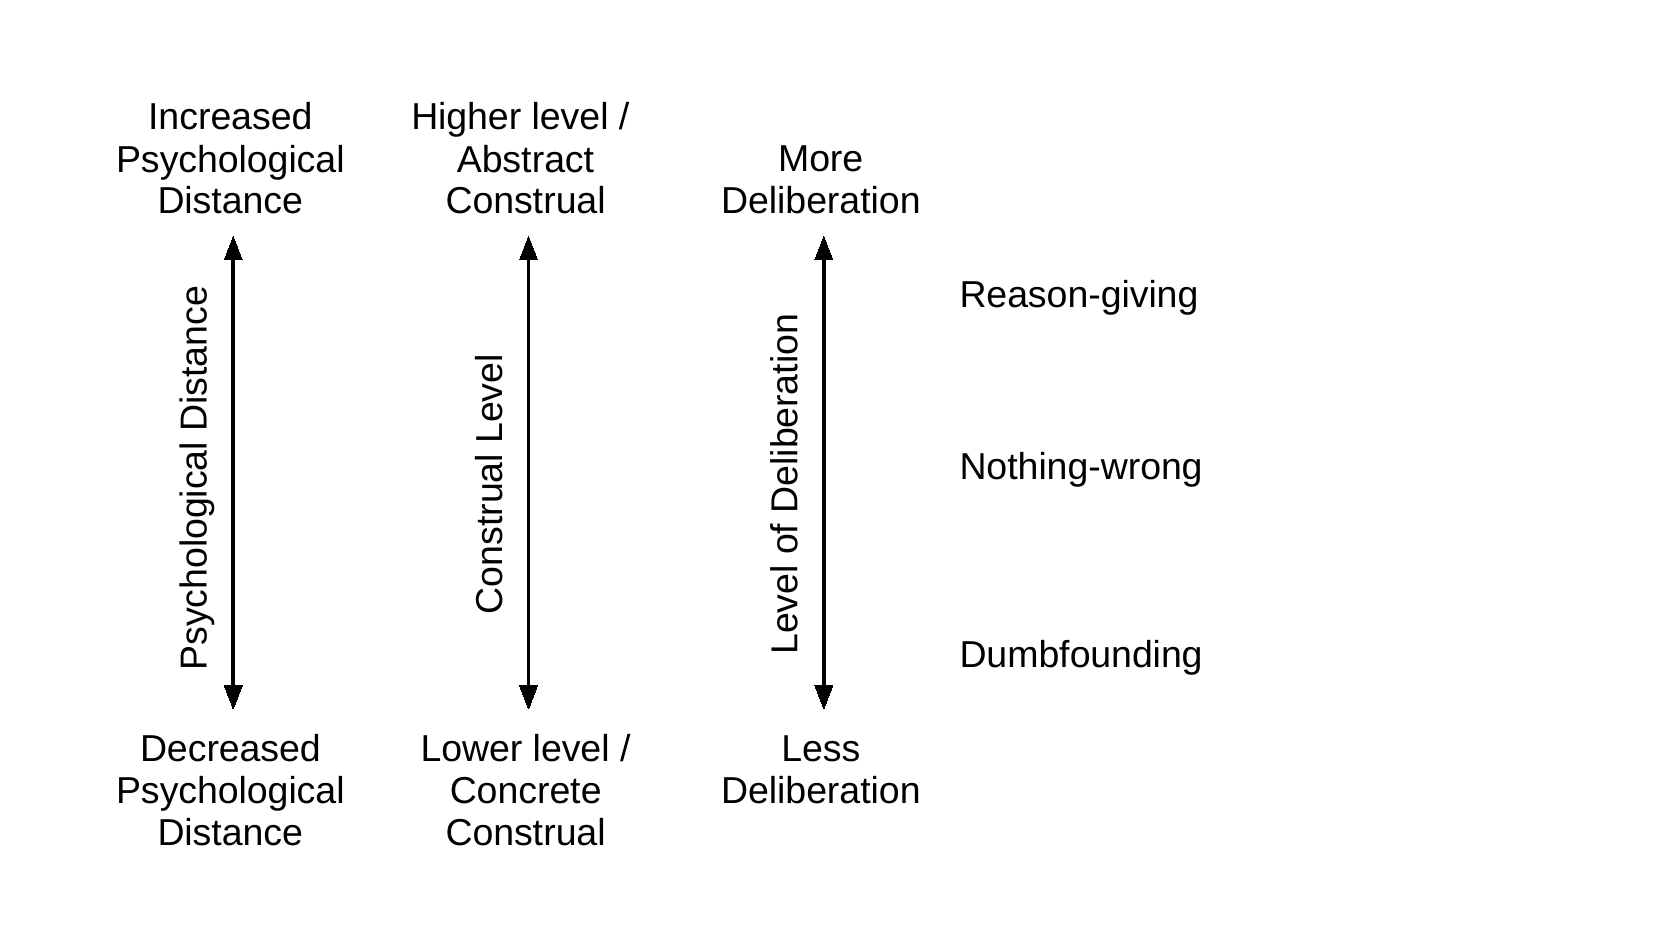

Increased Psychological Distance
Higher level /
Abstract Construal
More Deliberation
Reason-giving
Nothing-wrong
Psychological Distance
Level of Deliberation
Construal Level
Dumbfounding
Less Deliberation
Decreased Psychological Distance
Lower level / Concrete Construal